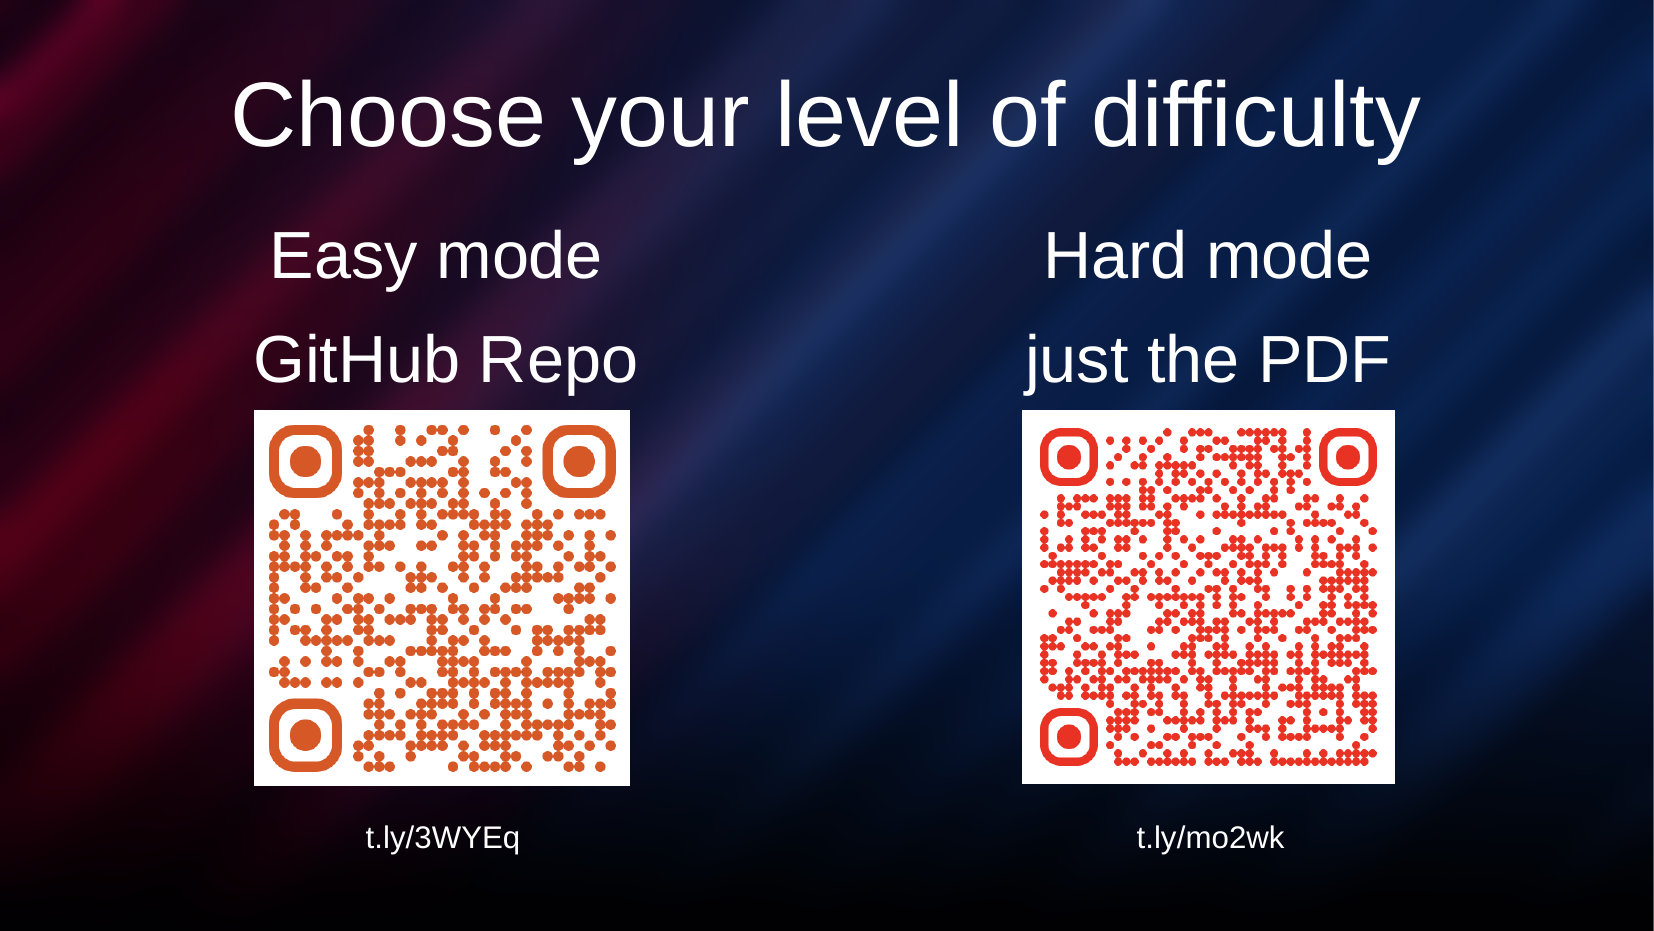

# Choose your level of difficulty
Easy mode
GitHub Repo
Hard mode
just the PDF
t.ly/3WYEq
t.ly/mo2wk